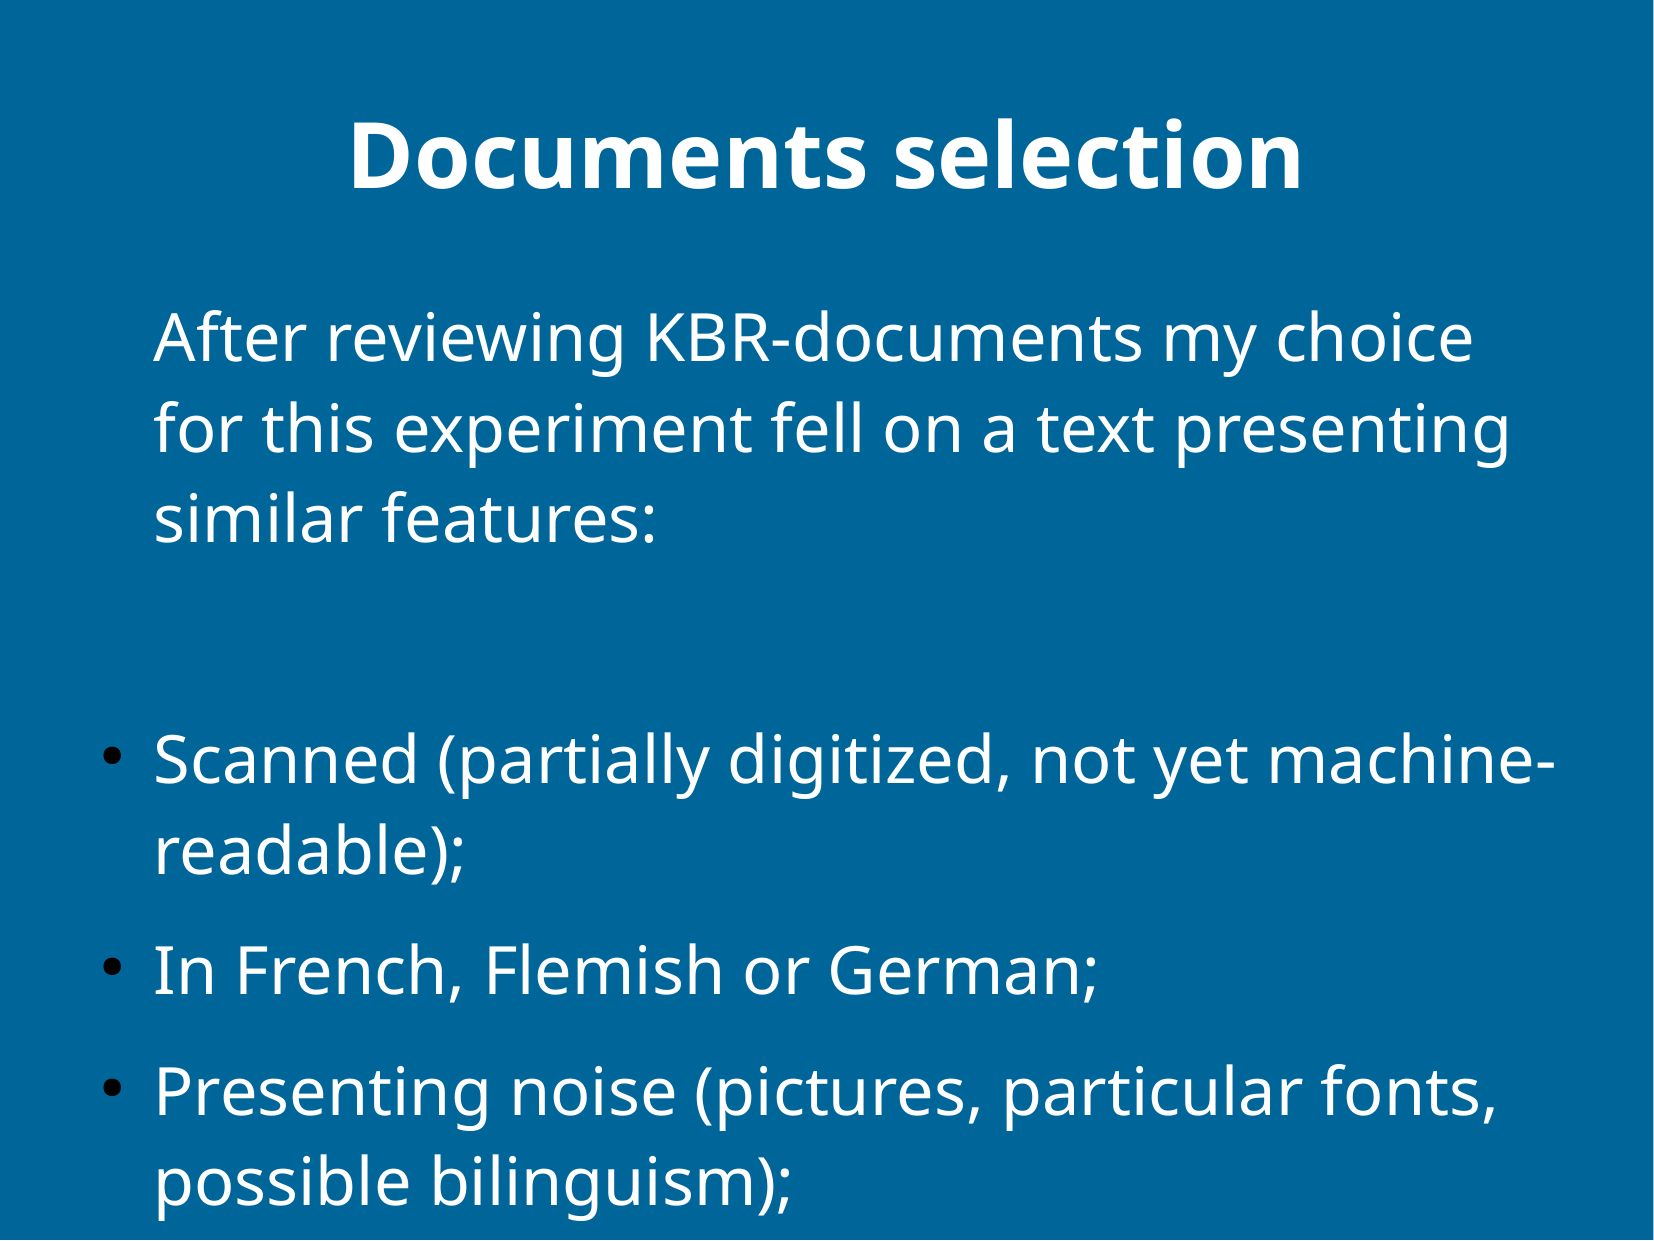

# Documents selection
After reviewing KBR-documents my choice for this experiment fell on a text presenting similar features:
Scanned (partially digitized, not yet machine-readable);
In French, Flemish or German;
Presenting noise (pictures, particular fonts, possible bilinguism);